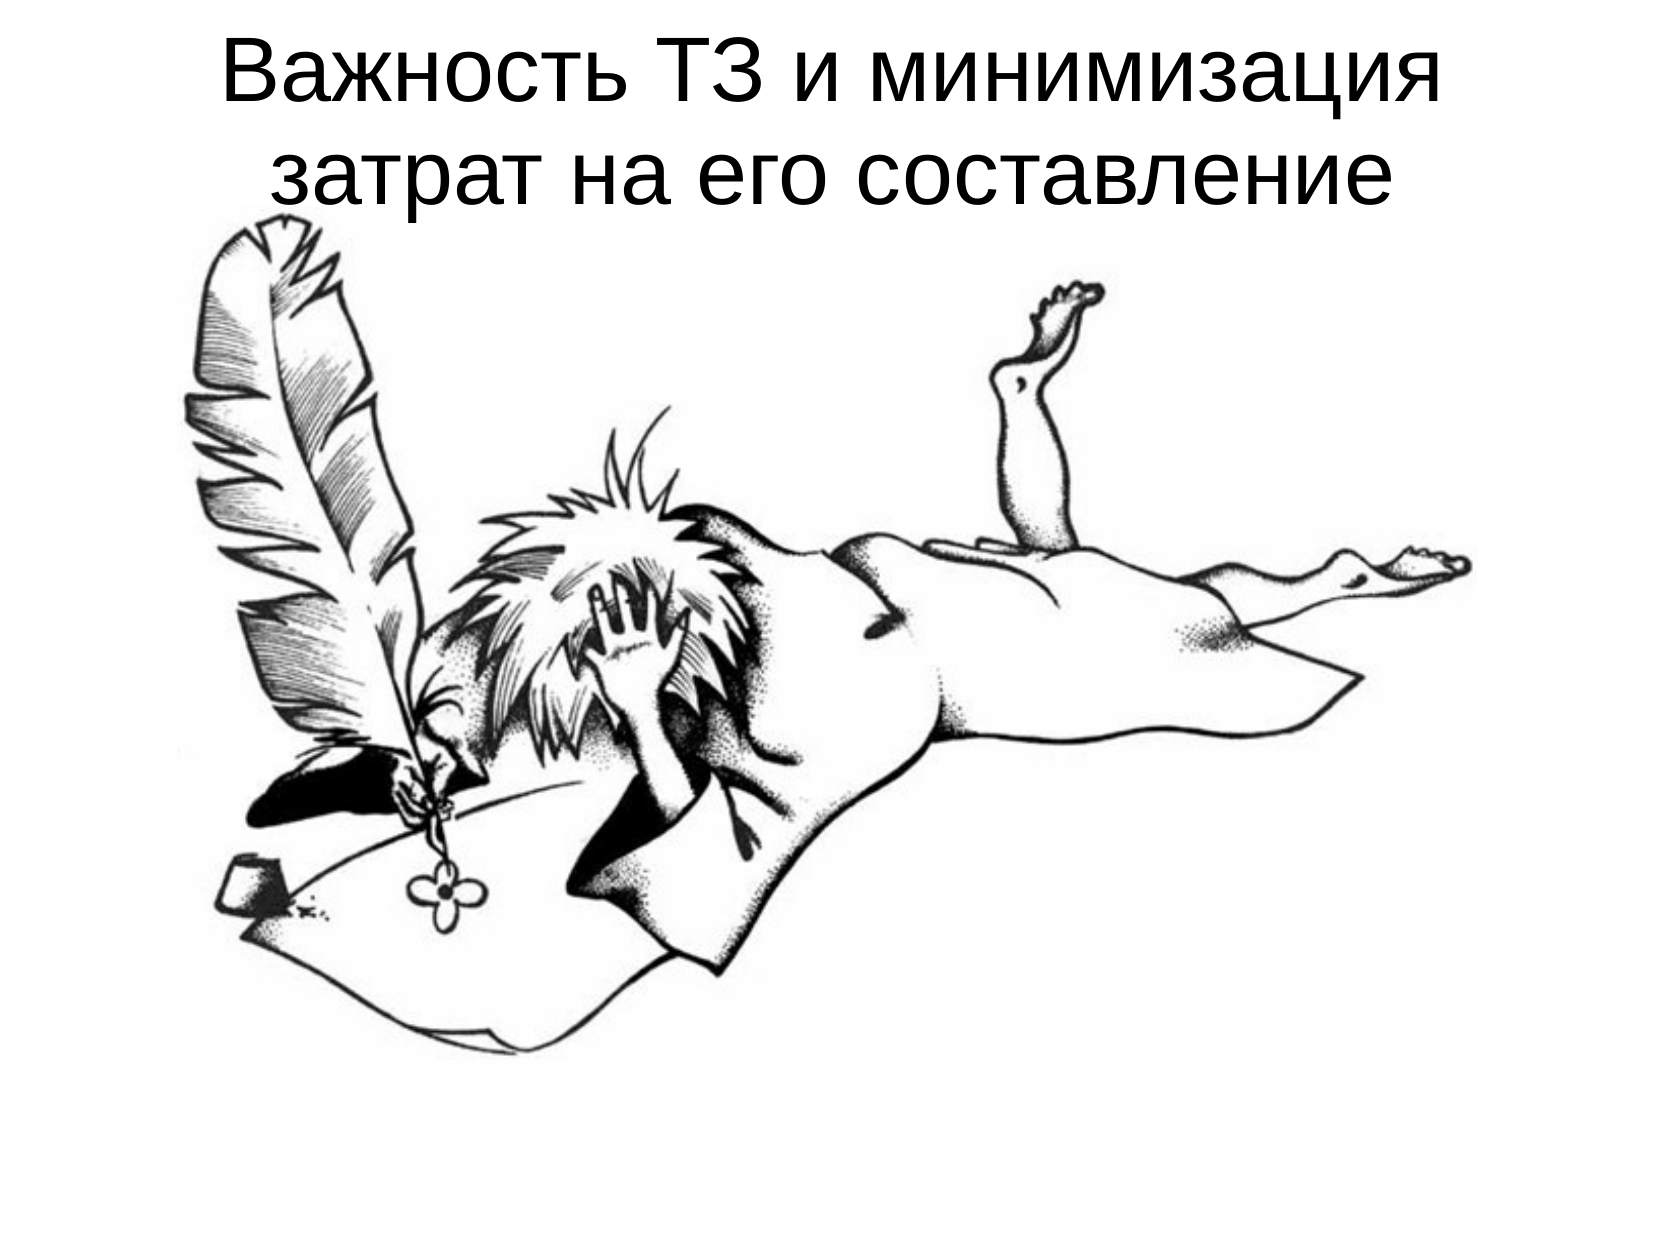

# Важность ТЗ и минимизация затрат на его составление